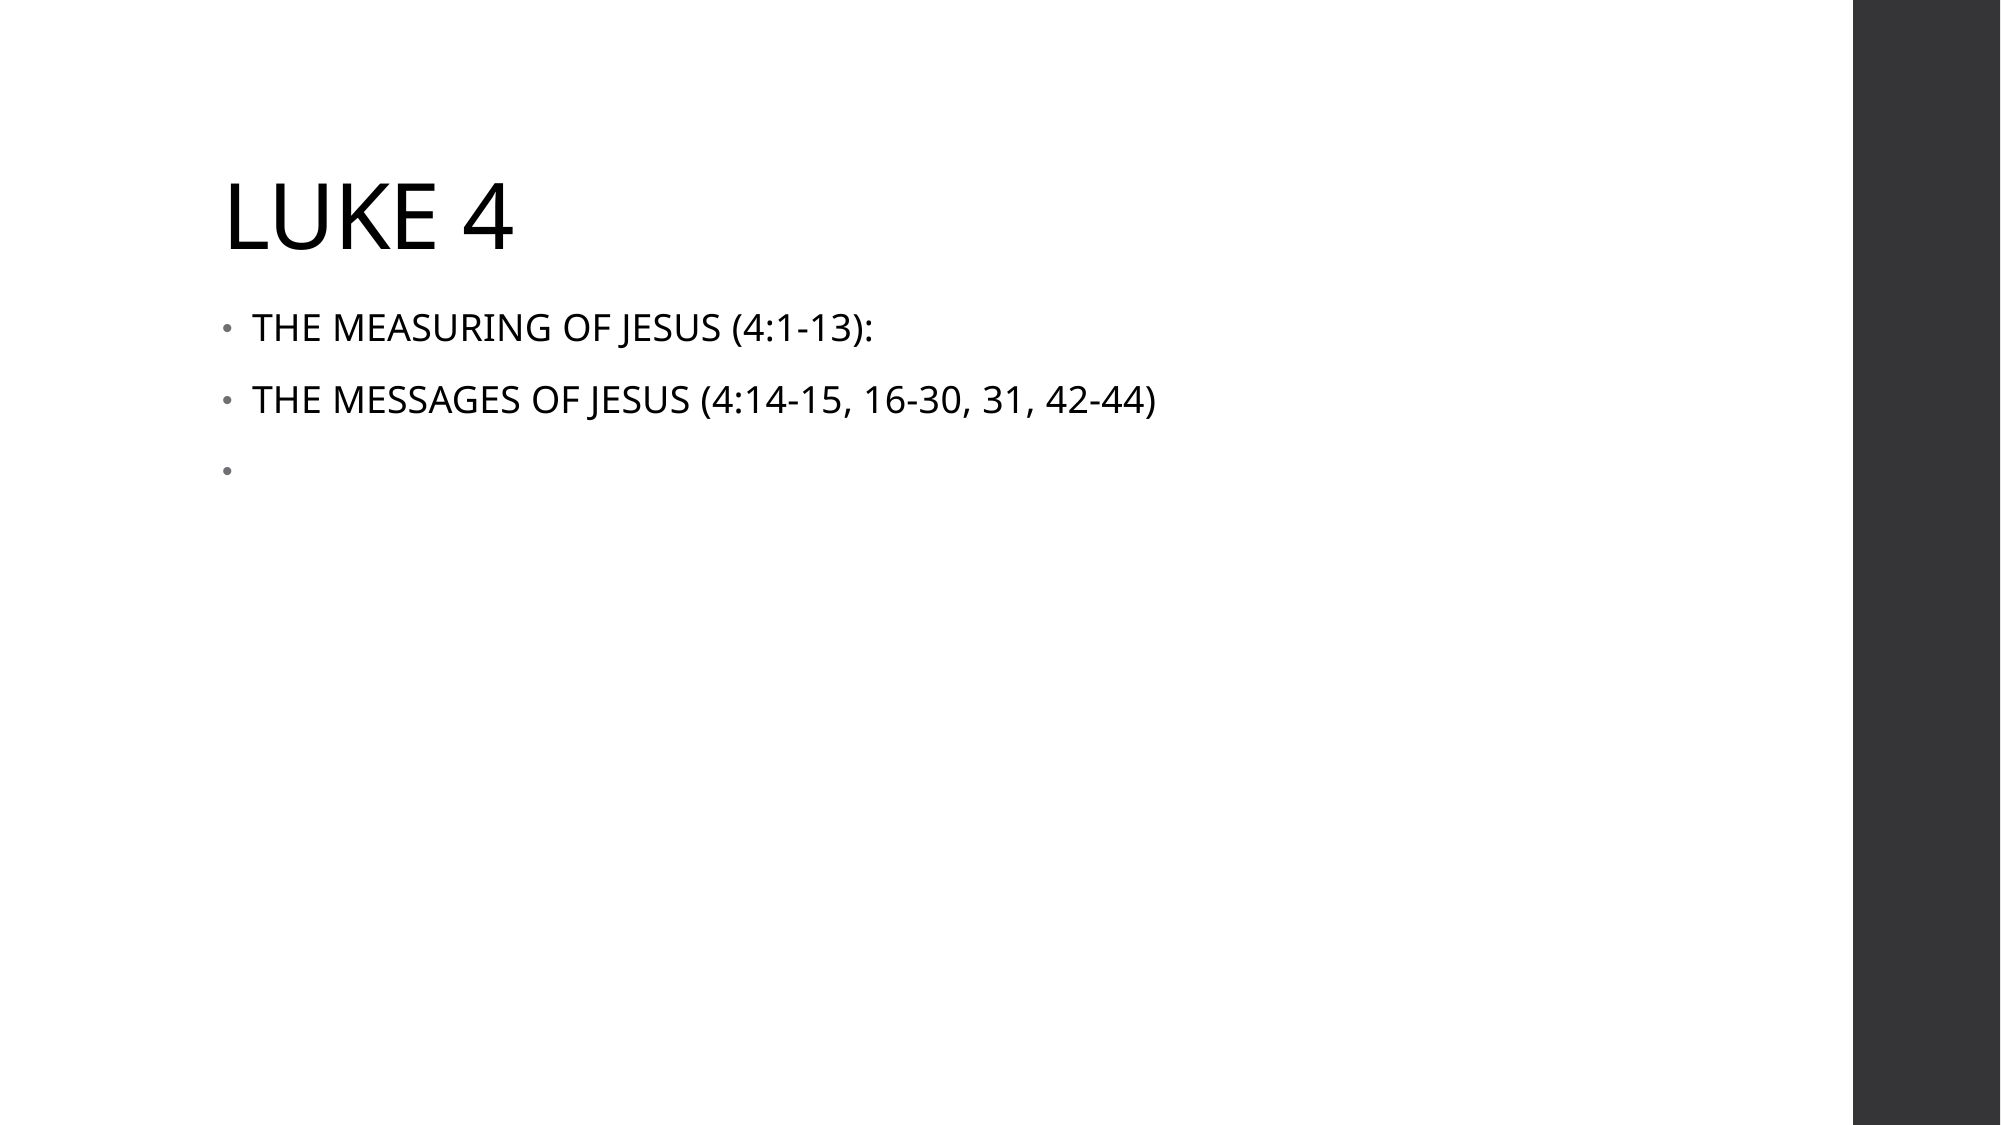

# LUKE 4
THE MEASURING OF JESUS (4:1-13):
THE MESSAGES OF JESUS (4:14-15, 16-30, 31, 42-44)